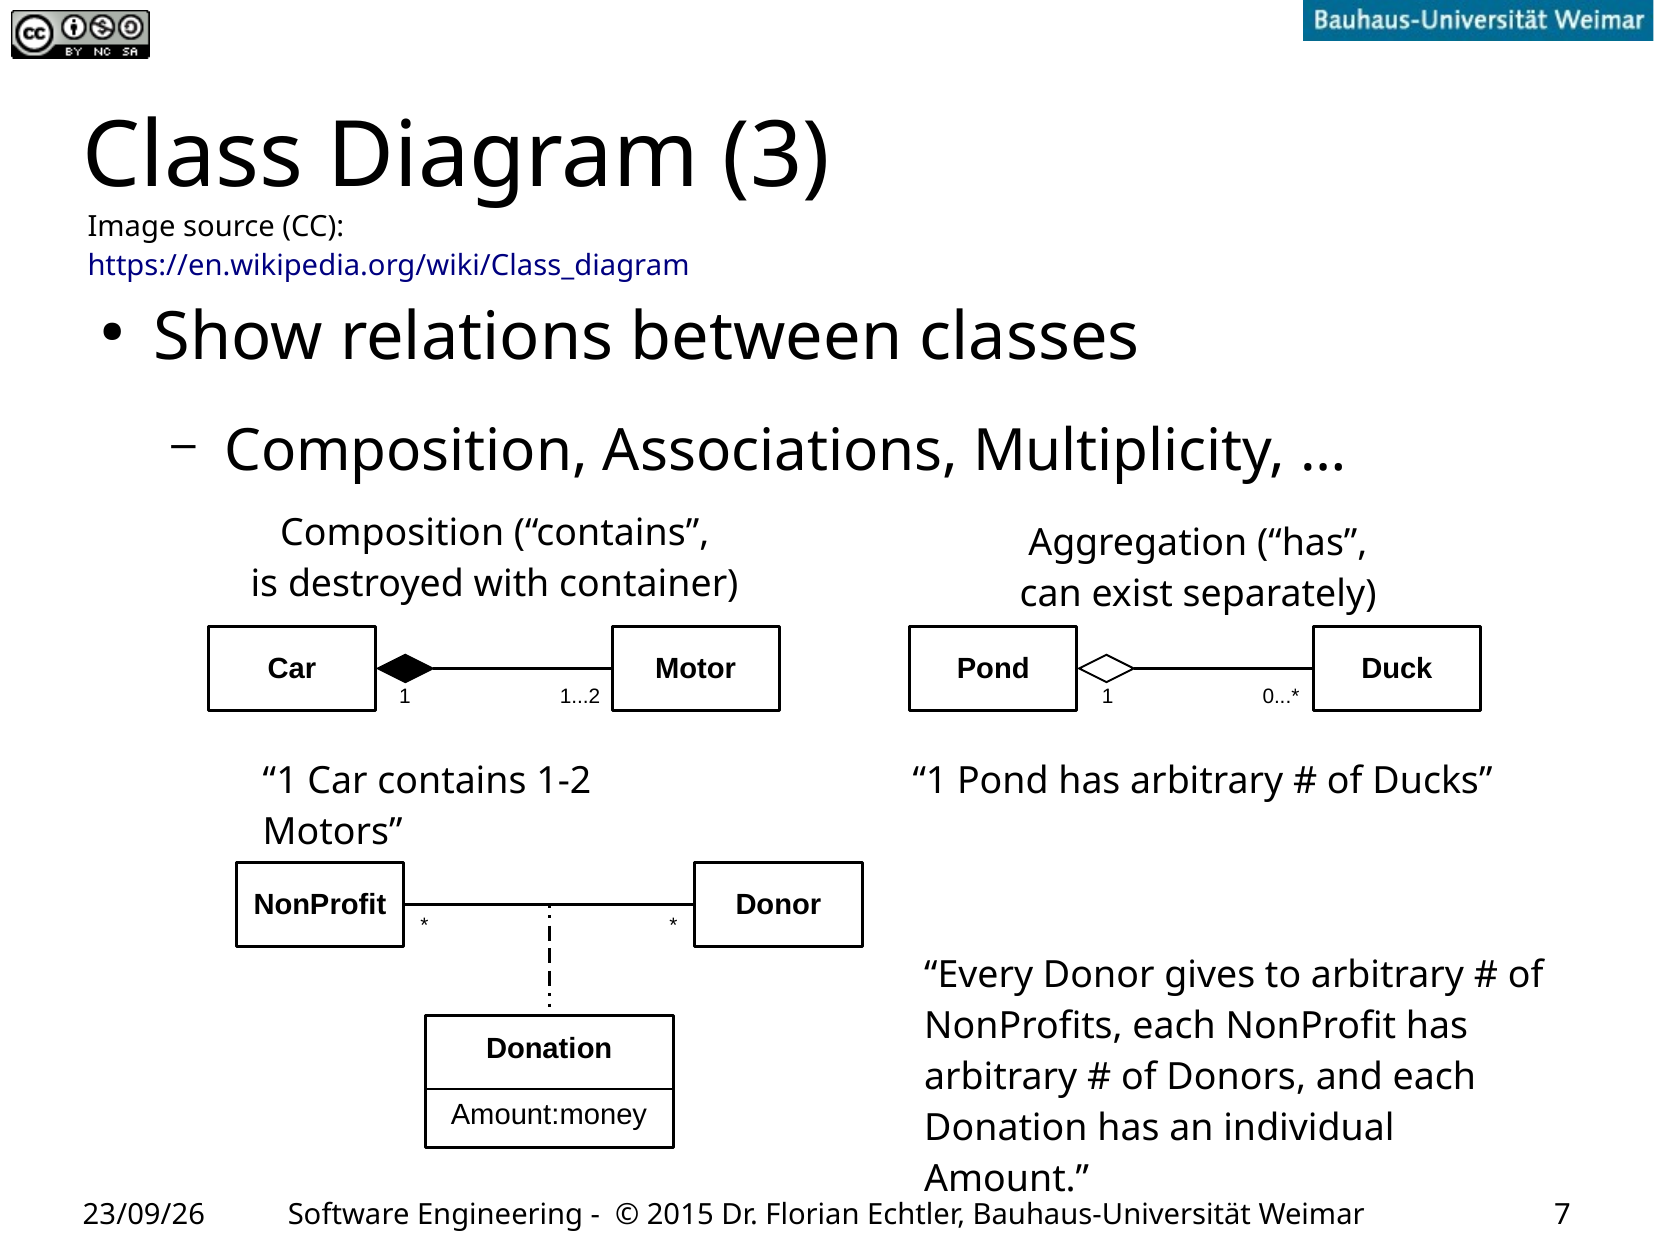

# Class Diagram (3)
Image source (CC): https://en.wikipedia.org/wiki/Class_diagram
Show relations between classes
Composition, Associations, Multiplicity, …
Composition (“contains”,
is destroyed with container)
Aggregation (“has”,
can exist separately)
Car
Motor
Pond
Duck
“1 Car contains 1-2 Motors”
“1 Pond has arbitrary # of Ducks”
NonProfit
Donor
“Every Donor gives to arbitrary # of NonProfits, each NonProfit has arbitrary # of Donors, and each Donation has an individual Amount.”
Donation
Amount:money
Software Engineering - © 2015 Dr. Florian Echtler, Bauhaus-Universität Weimar
7